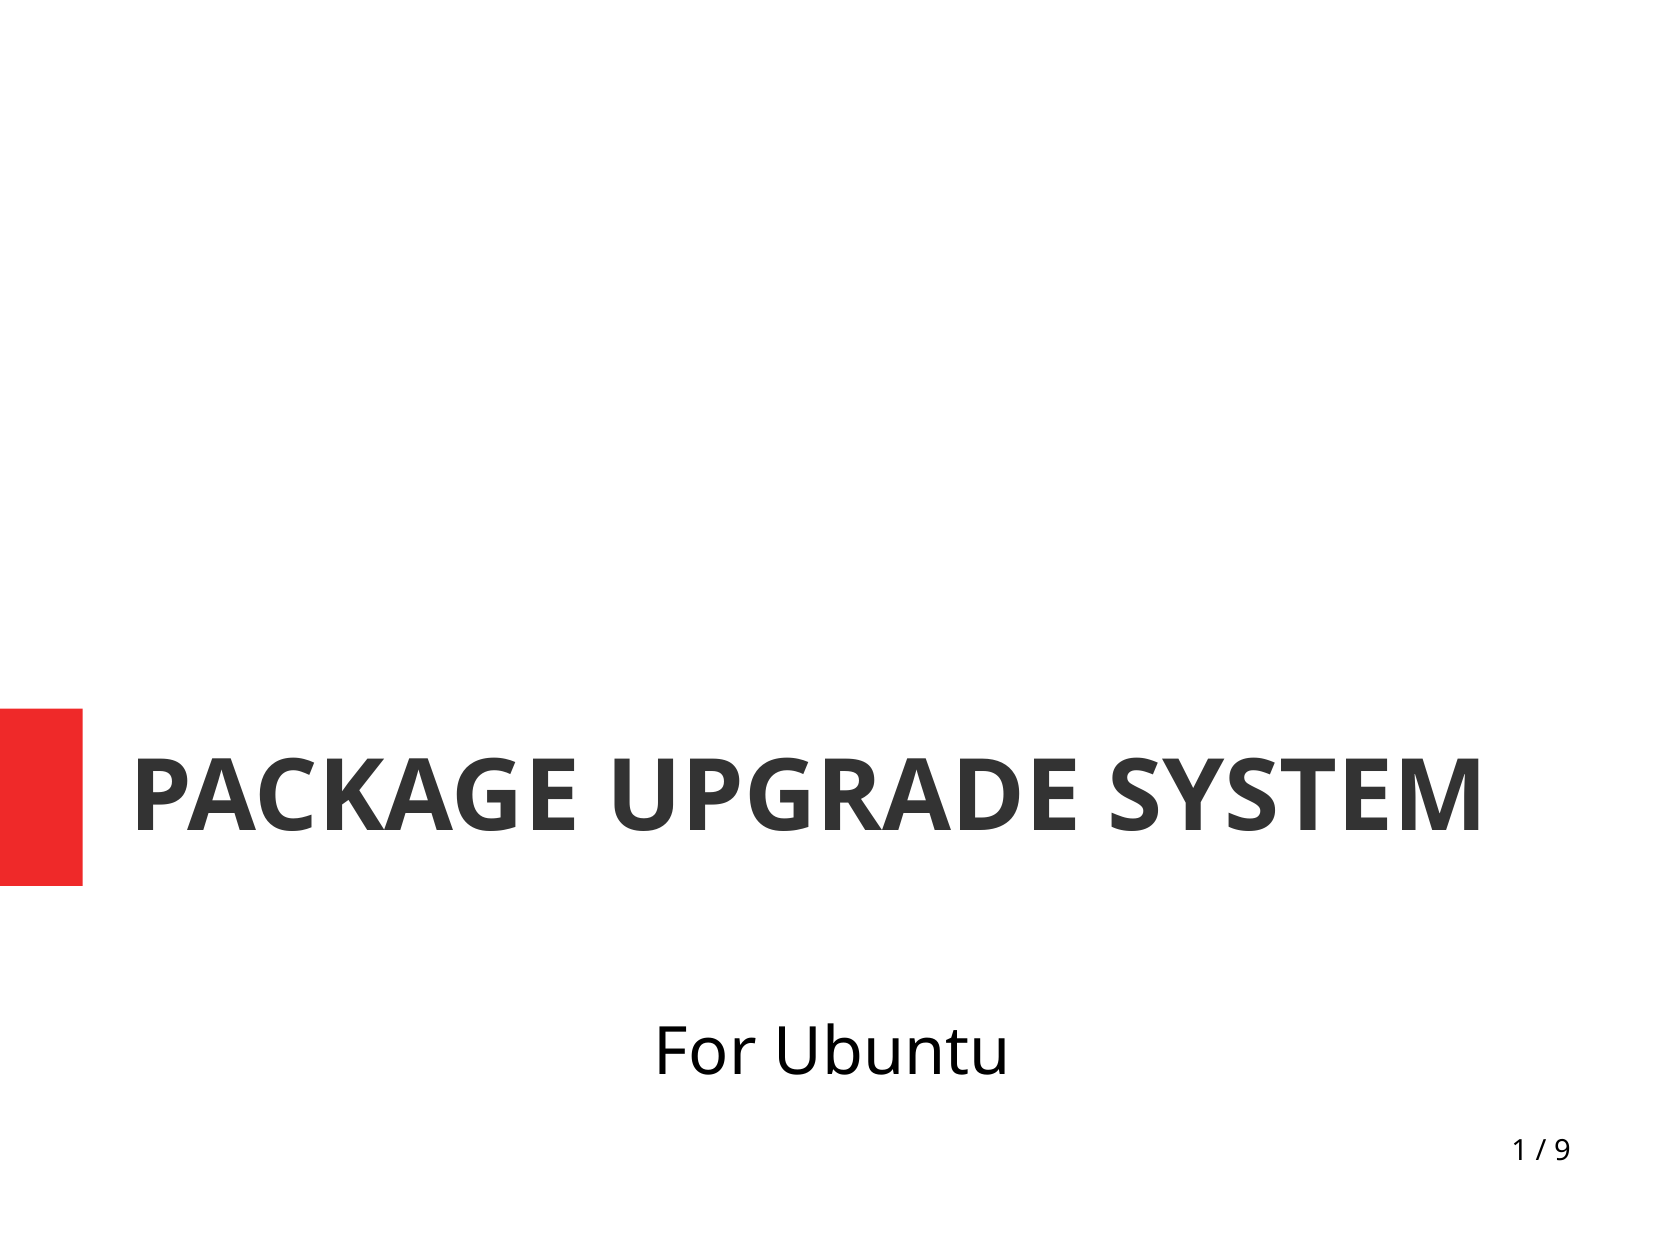

# PACKAGE UPGRADE SYSTEM
For Ubuntu
1